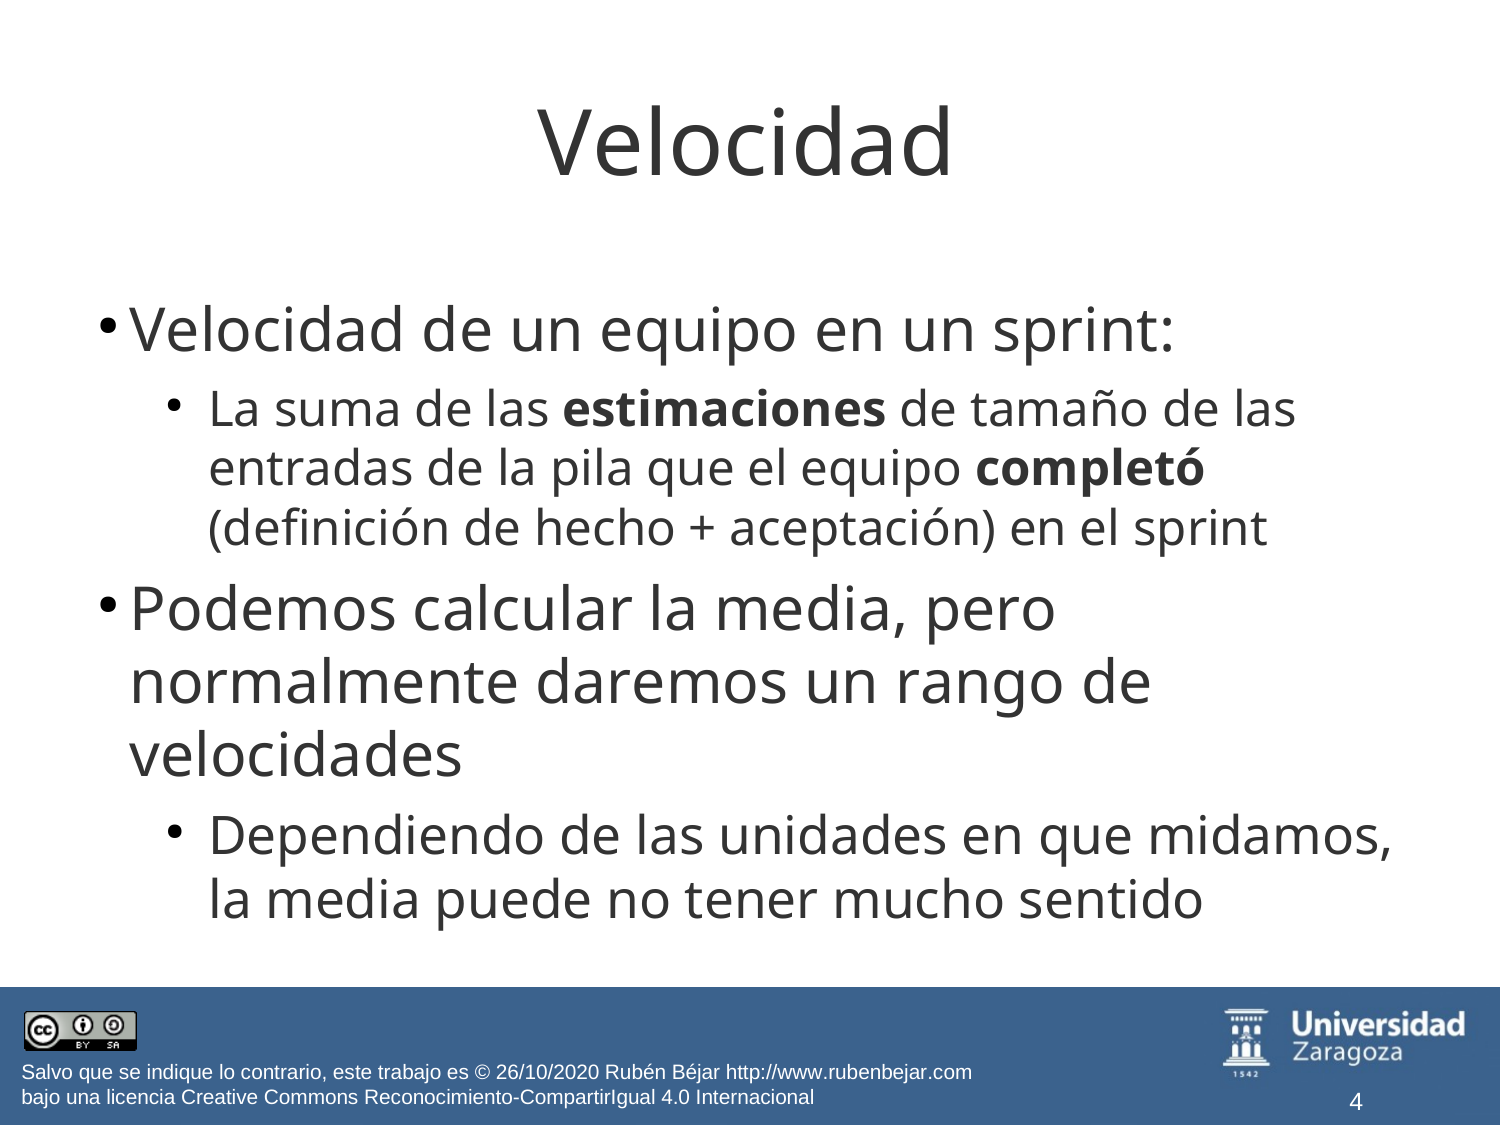

# Velocidad
Velocidad de un equipo en un sprint:
La suma de las estimaciones de tamaño de las entradas de la pila que el equipo completó (definición de hecho + aceptación) en el sprint
Podemos calcular la media, pero normalmente daremos un rango de velocidades
Dependiendo de las unidades en que midamos, la media puede no tener mucho sentido